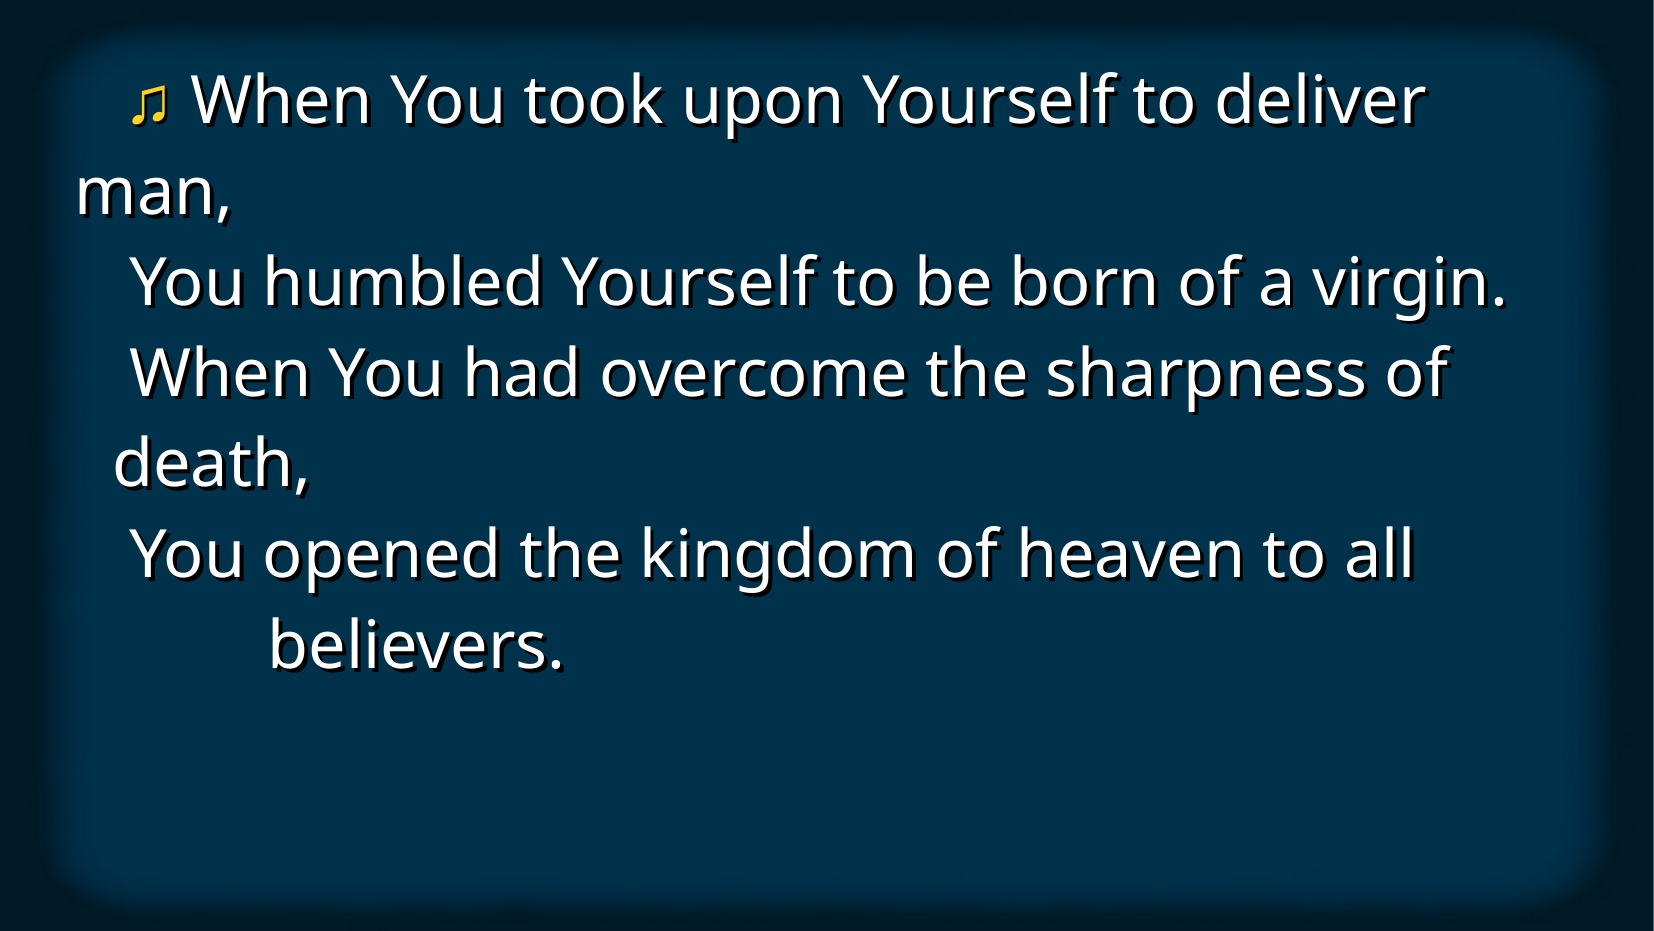

♫ When You took upon Yourself to deliver man,
 You humbled Yourself to be born of a virgin.
 When You had overcome the sharpness of death,
 You opened the kingdom of heaven to all
 believers.